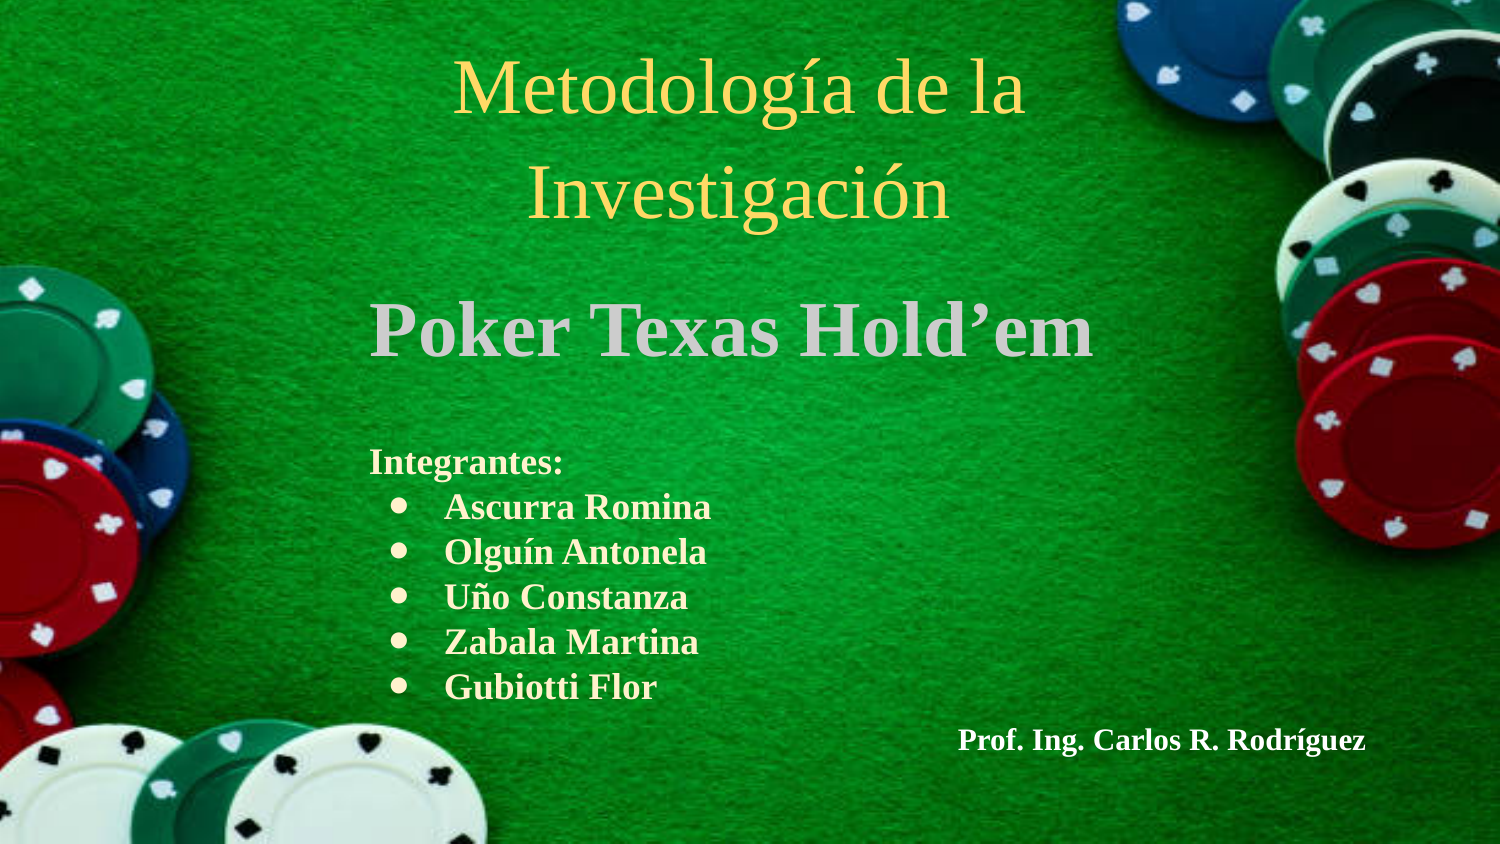

# Metodología de la Investigación
Poker Texas Hold’em
Integrantes:
Ascurra Romina
Olguín Antonela
Uño Constanza
Zabala Martina
Gubiotti Flor
Prof. Ing. Carlos R. Rodríguez